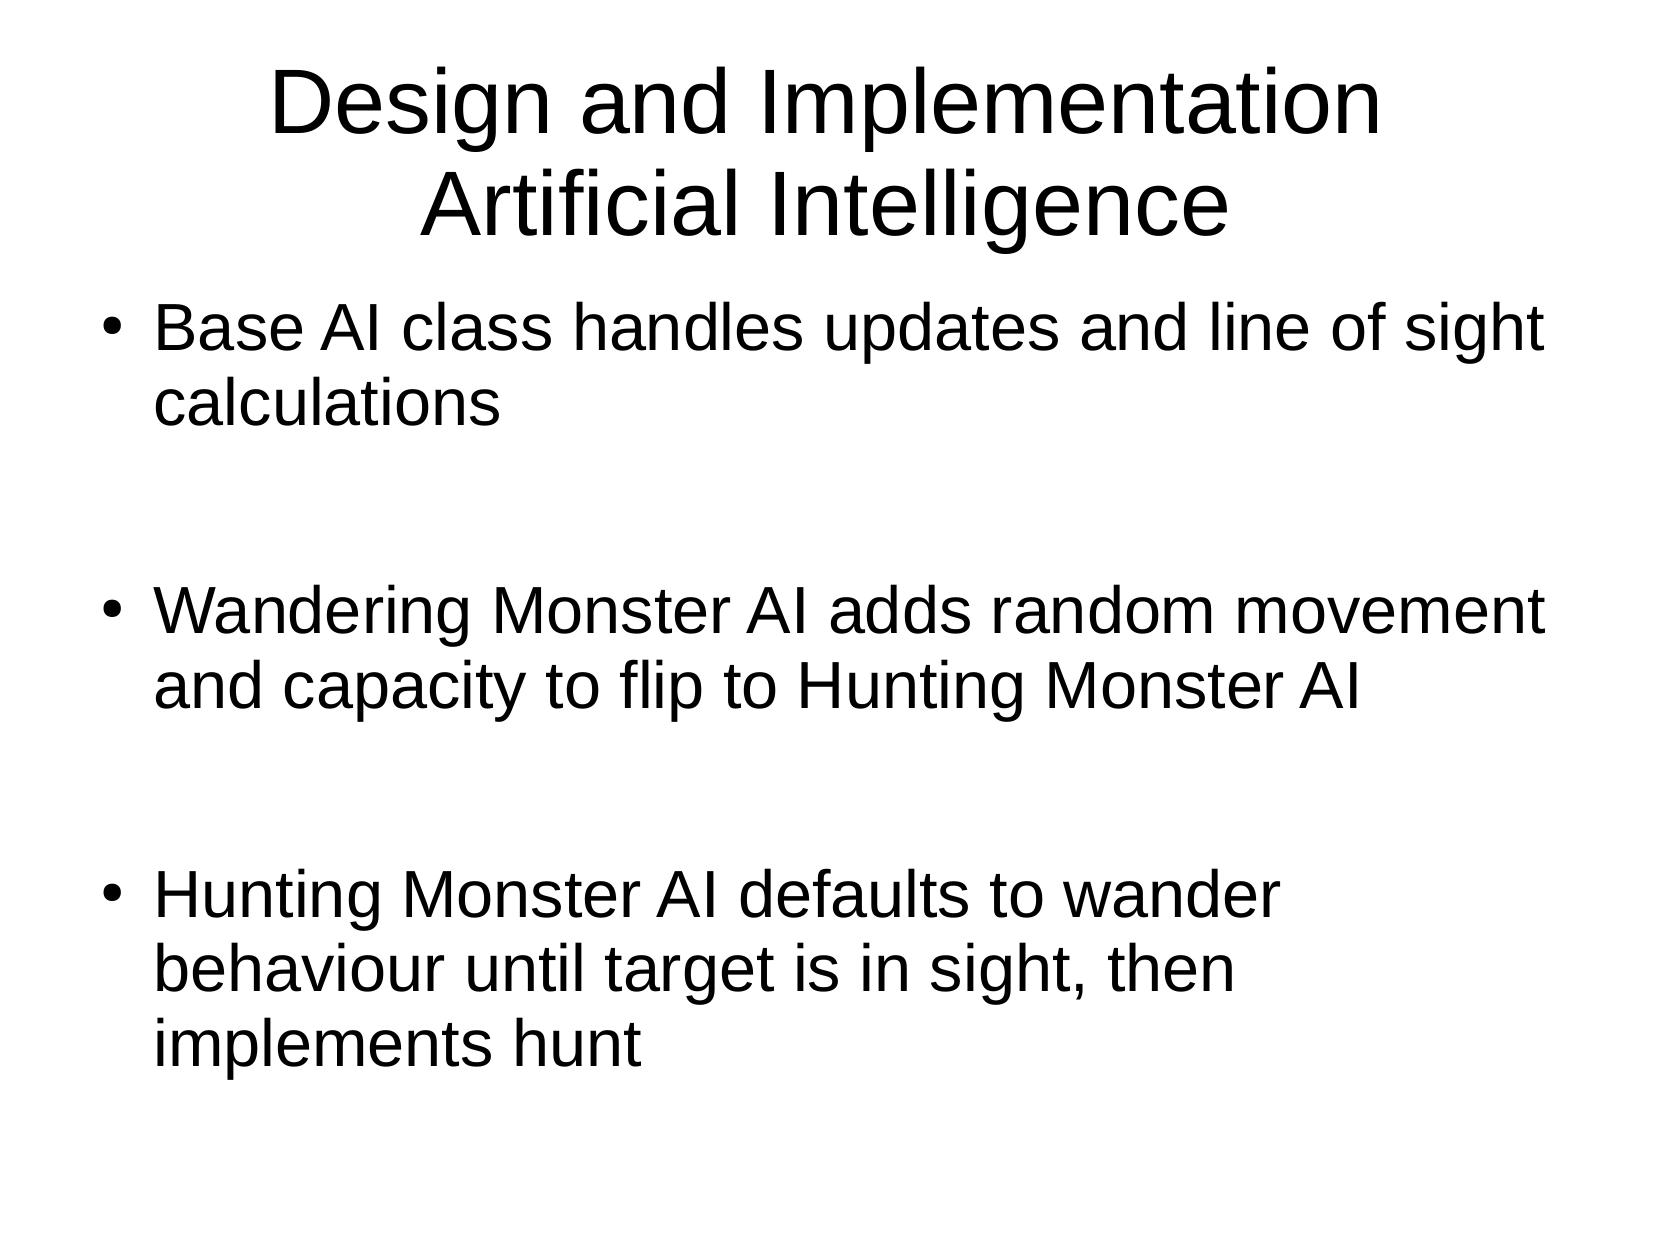

# Design and Implementation Artificial Intelligence
Base AI class handles updates and line of sight calculations
Wandering Monster AI adds random movement and capacity to flip to Hunting Monster AI
Hunting Monster AI defaults to wander behaviour until target is in sight, then implements hunt